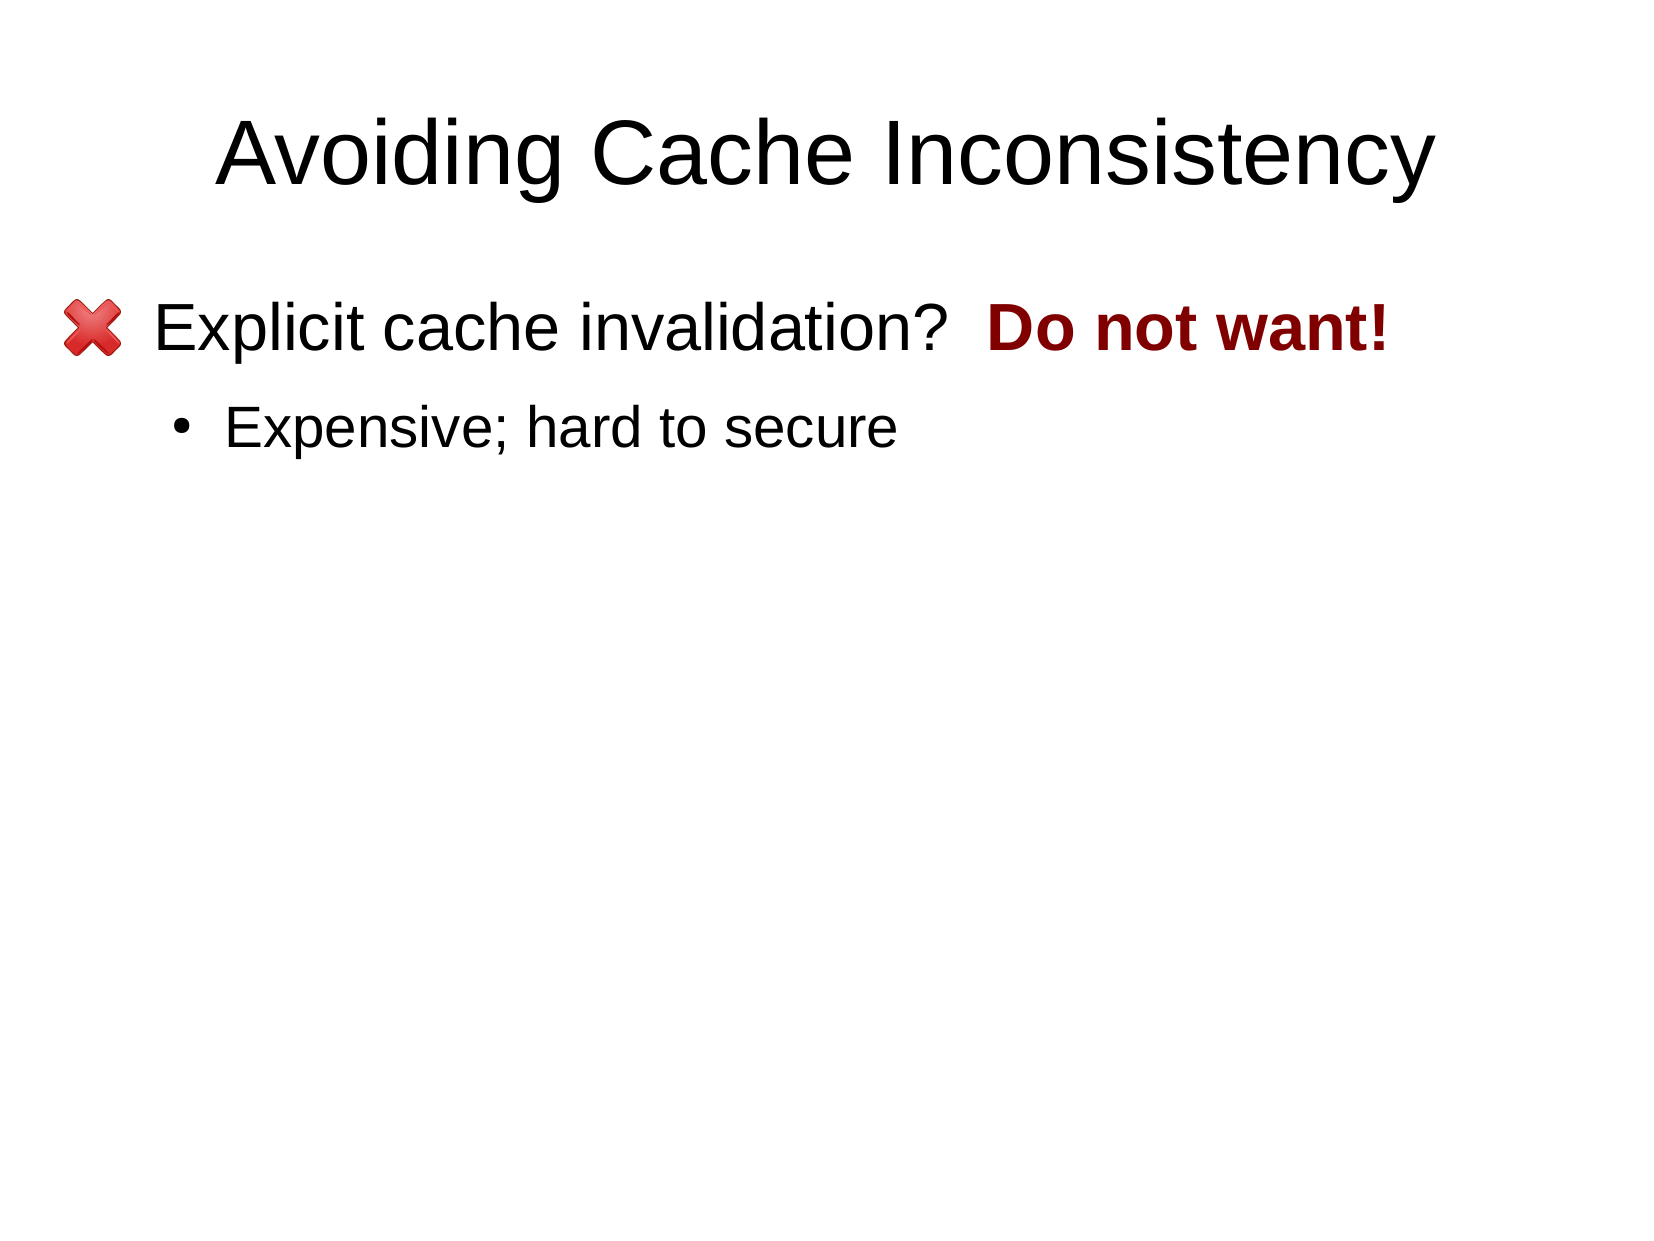

# Avoiding Cache Inconsistency
Explicit cache invalidation? Do not want!
Expensive; hard to secure